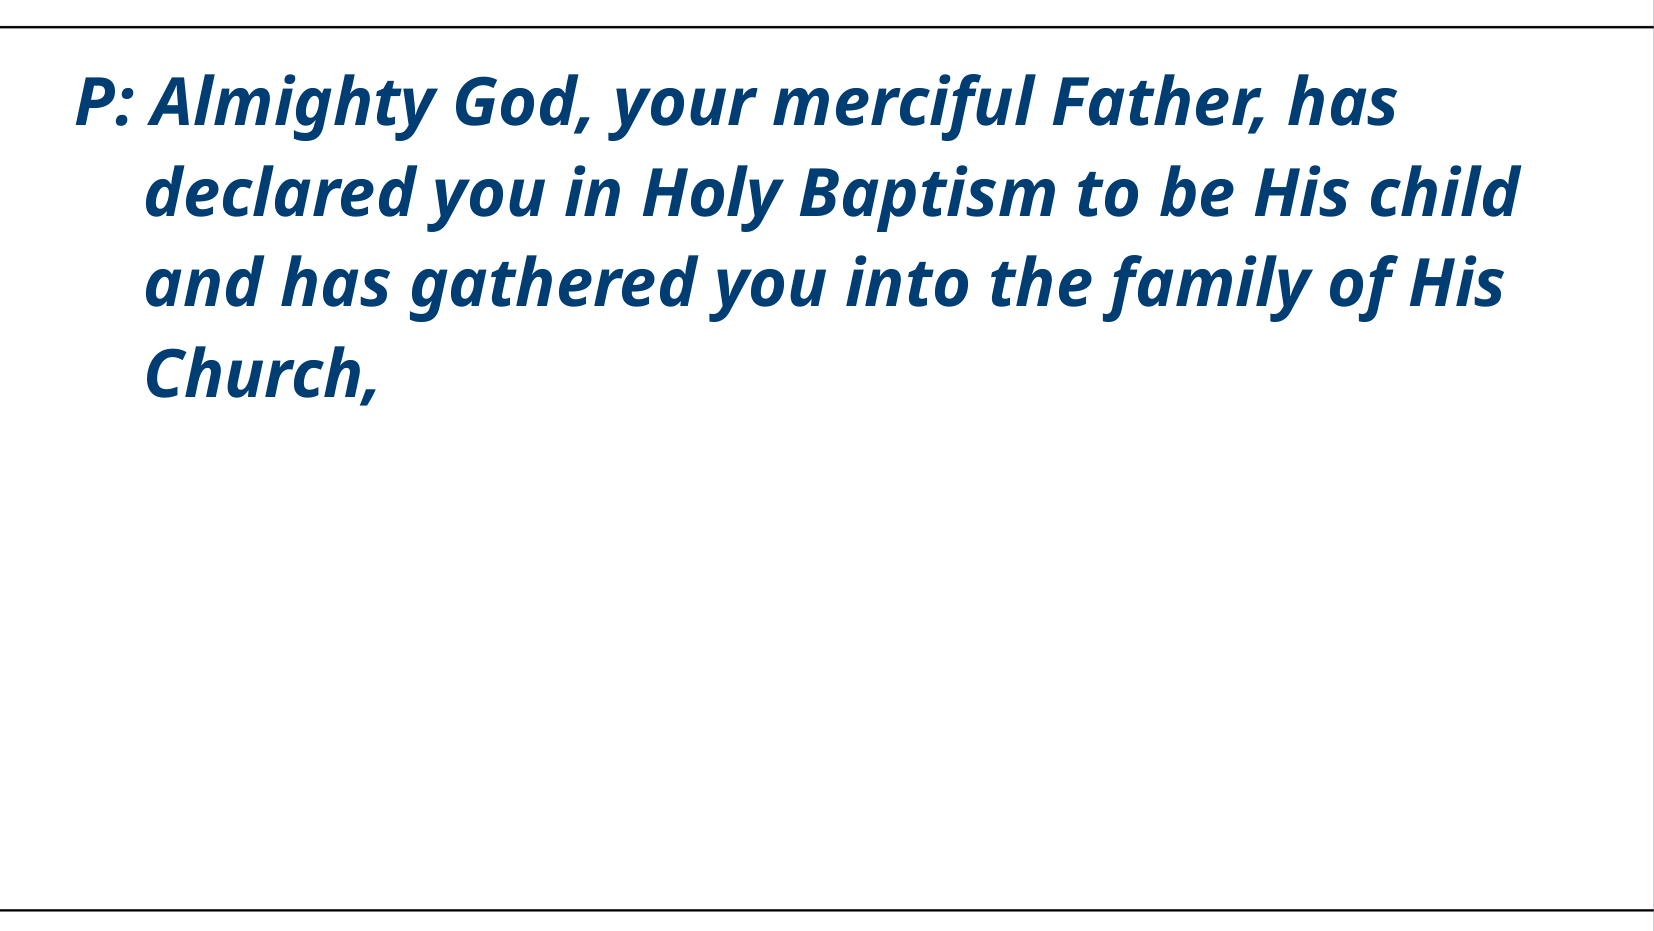

P: Almighty God, your merciful Father, has
 declared you in Holy Baptism to be His child
 and has gathered you into the family of His
 Church,